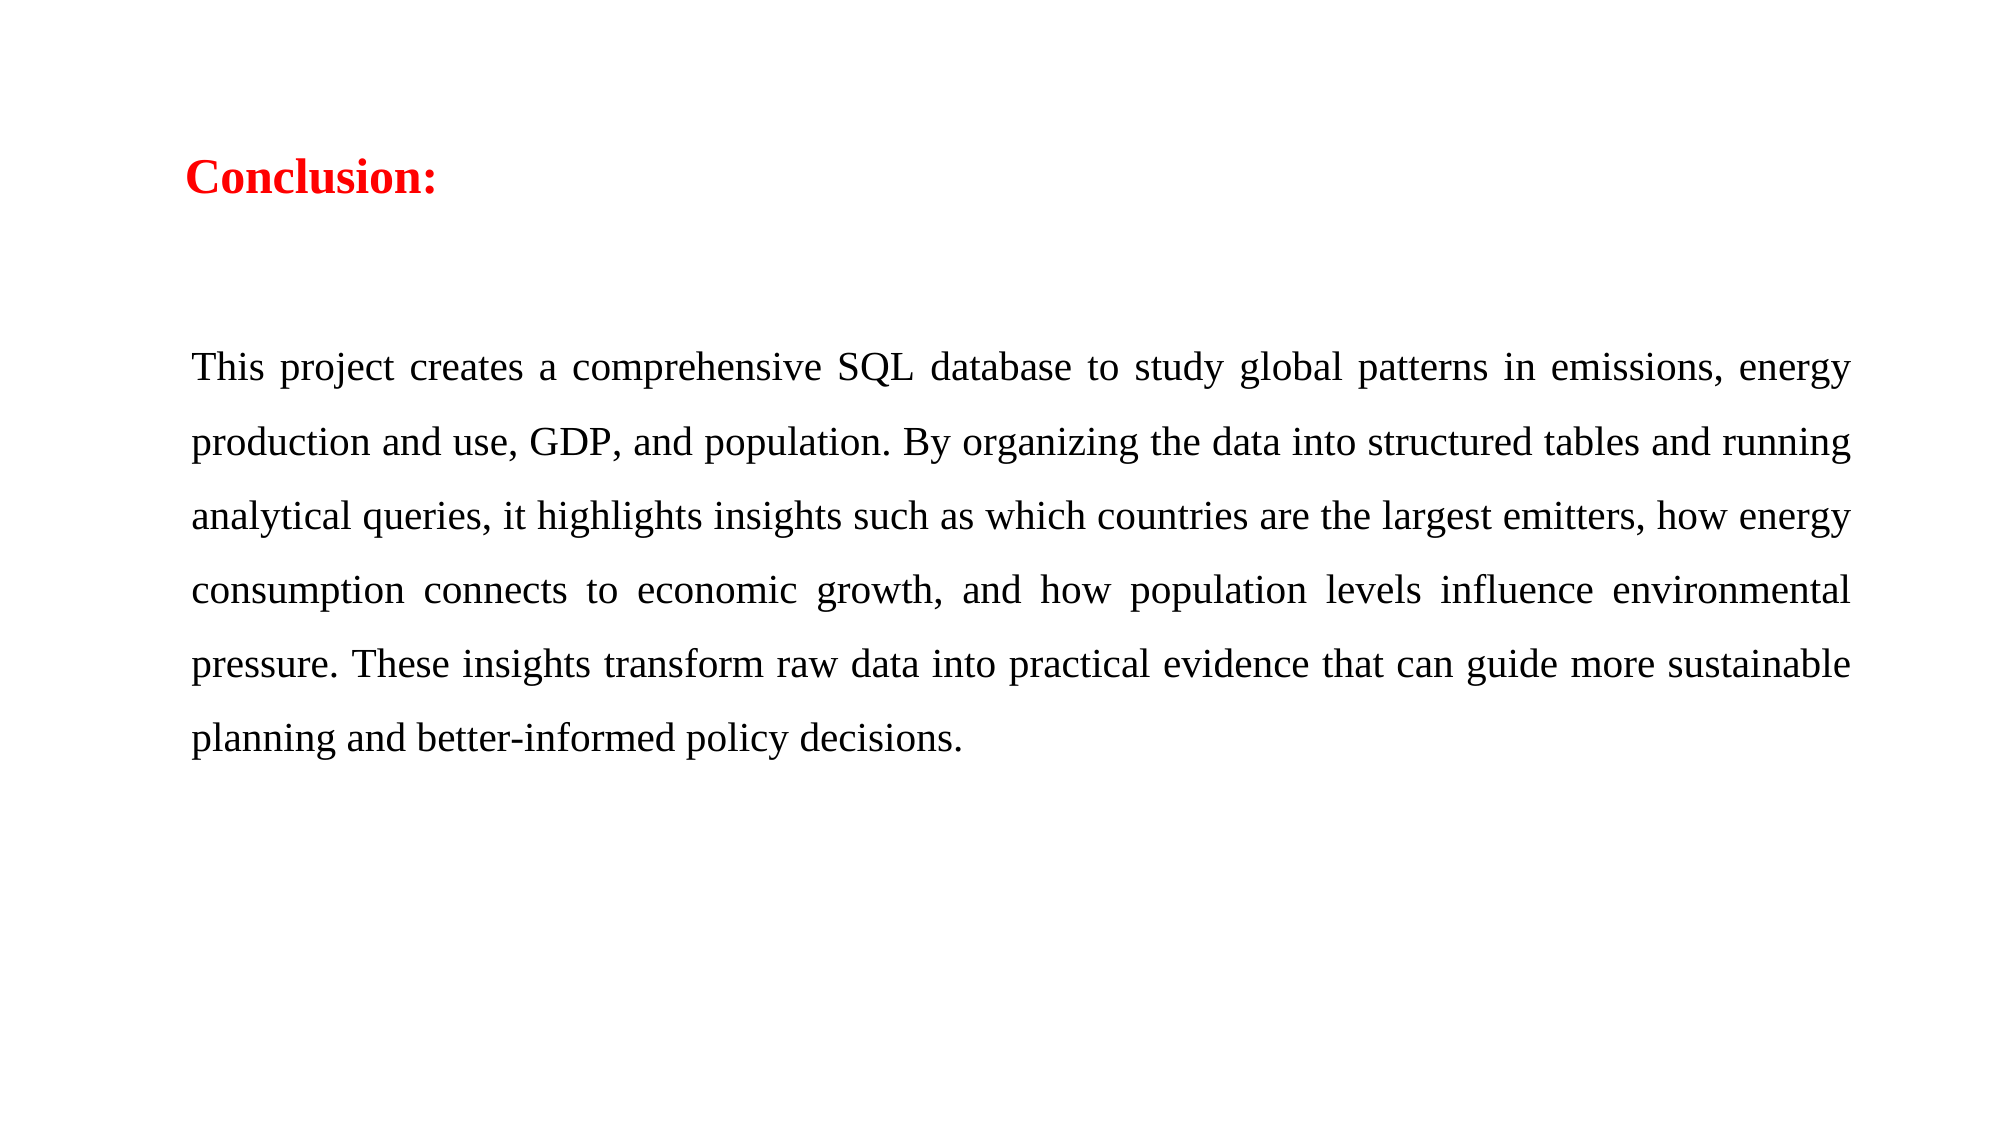

# Conclusion:
This project creates a comprehensive SQL database to study global patterns in emissions, energy production and use, GDP, and population. By organizing the data into structured tables and running analytical queries, it highlights insights such as which countries are the largest emitters, how energy consumption connects to economic growth, and how population levels influence environmental pressure. These insights transform raw data into practical evidence that can guide more sustainable planning and better-informed policy decisions.